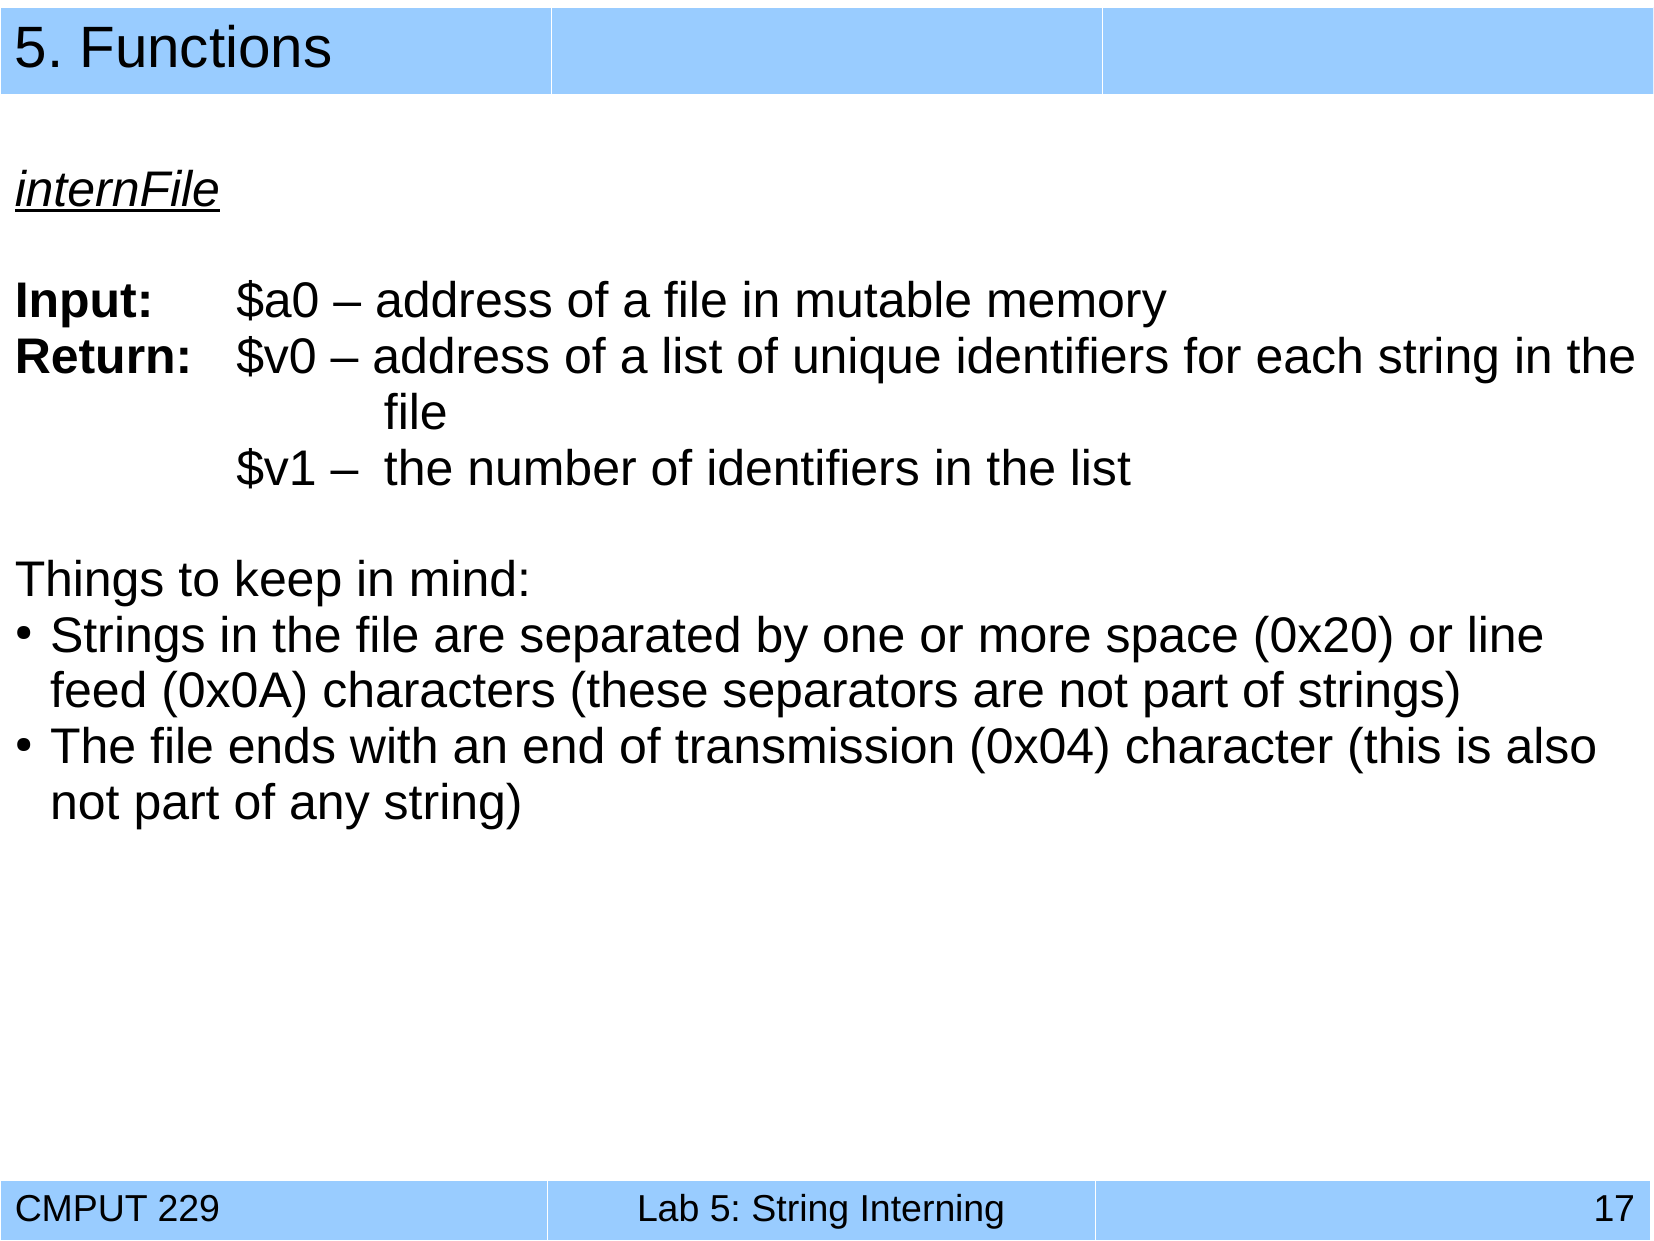

| 5. Functions | | |
| --- | --- | --- |
internFile
Input: 	$a0 – address of a file in mutable memory
Return: 	$v0 – address of a list of unique identifiers for each string in the 					file
			$v1 – 	the number of identifiers in the list
Things to keep in mind:
Strings in the file are separated by one or more space (0x20) or line feed (0x0A) characters (these separators are not part of strings)
The file ends with an end of transmission (0x04) character (this is also not part of any string)
| CMPUT 229 | Lab 5: String Interning | |
| --- | --- | --- |